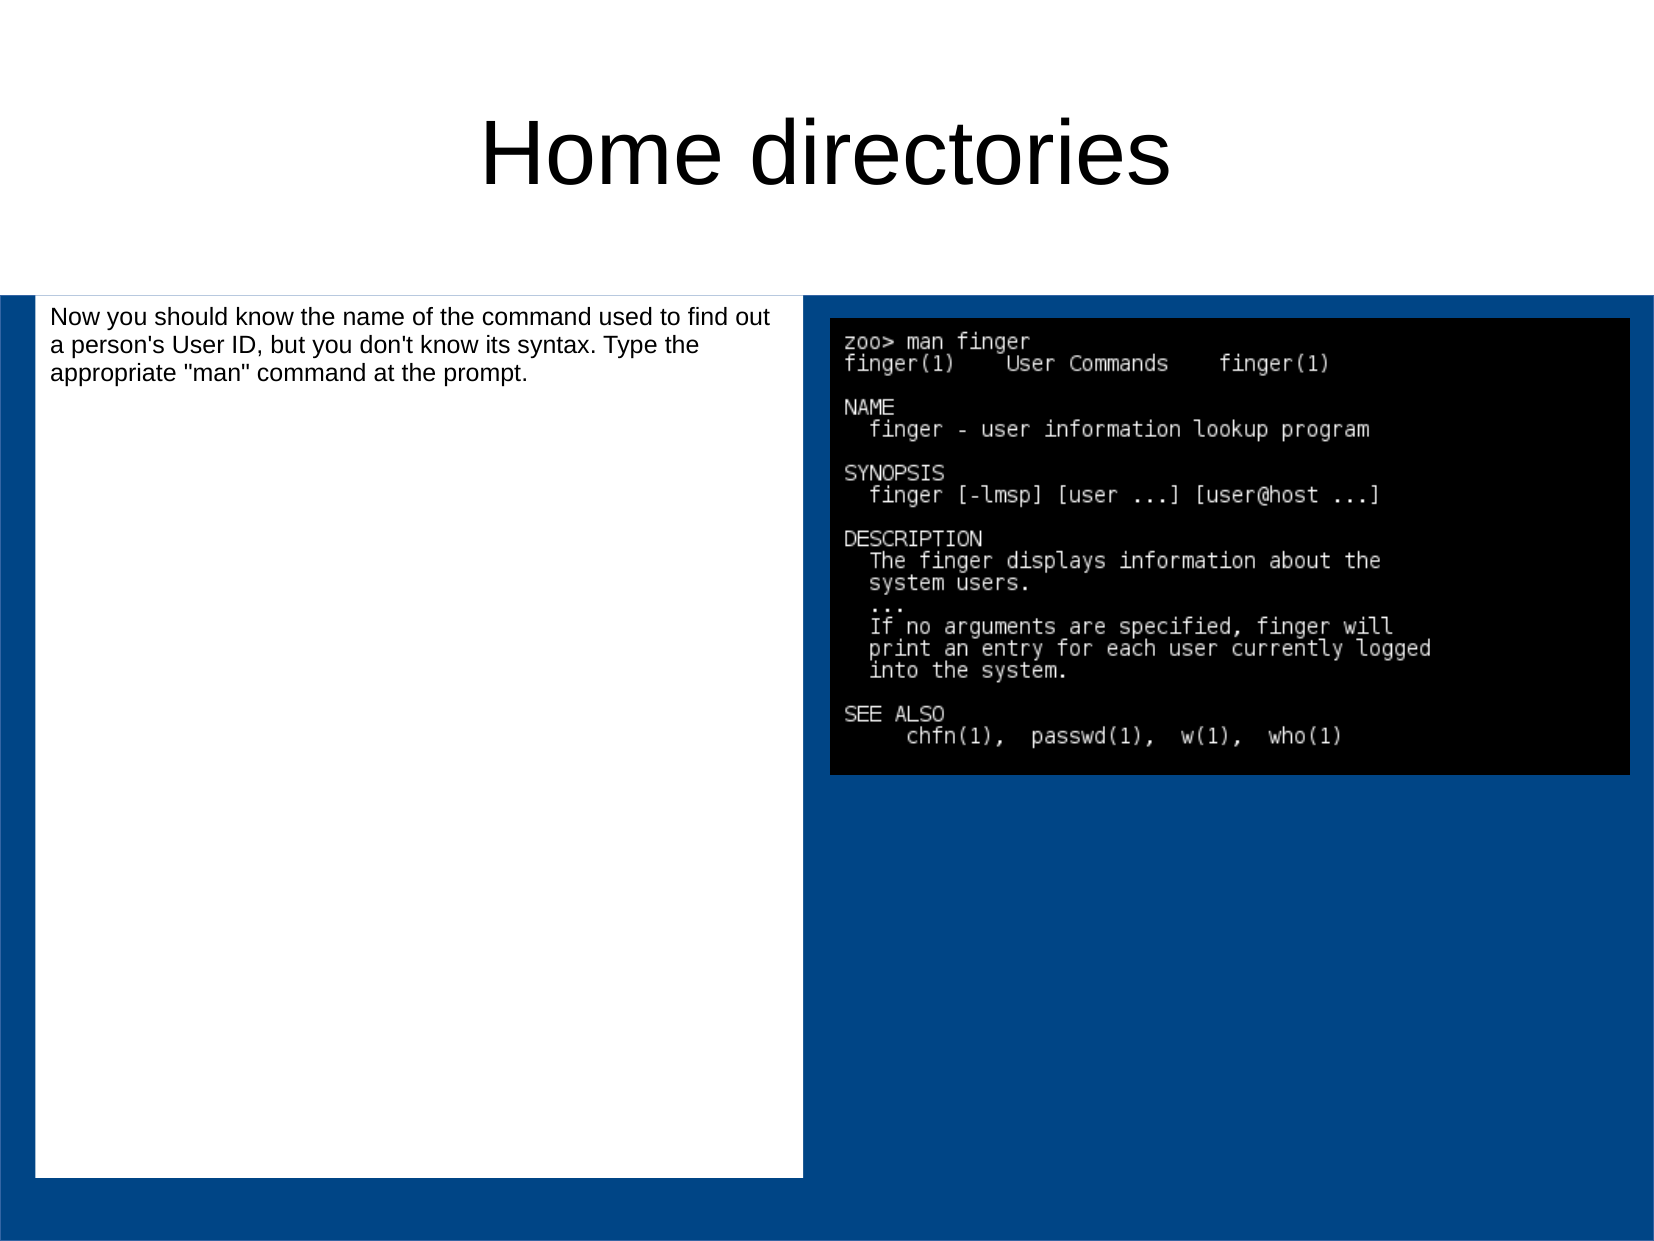

# Home directories
Now you should know the name of the command used to find out a person's User ID, but you don't know its syntax. Type the appropriate "man" command at the prompt.